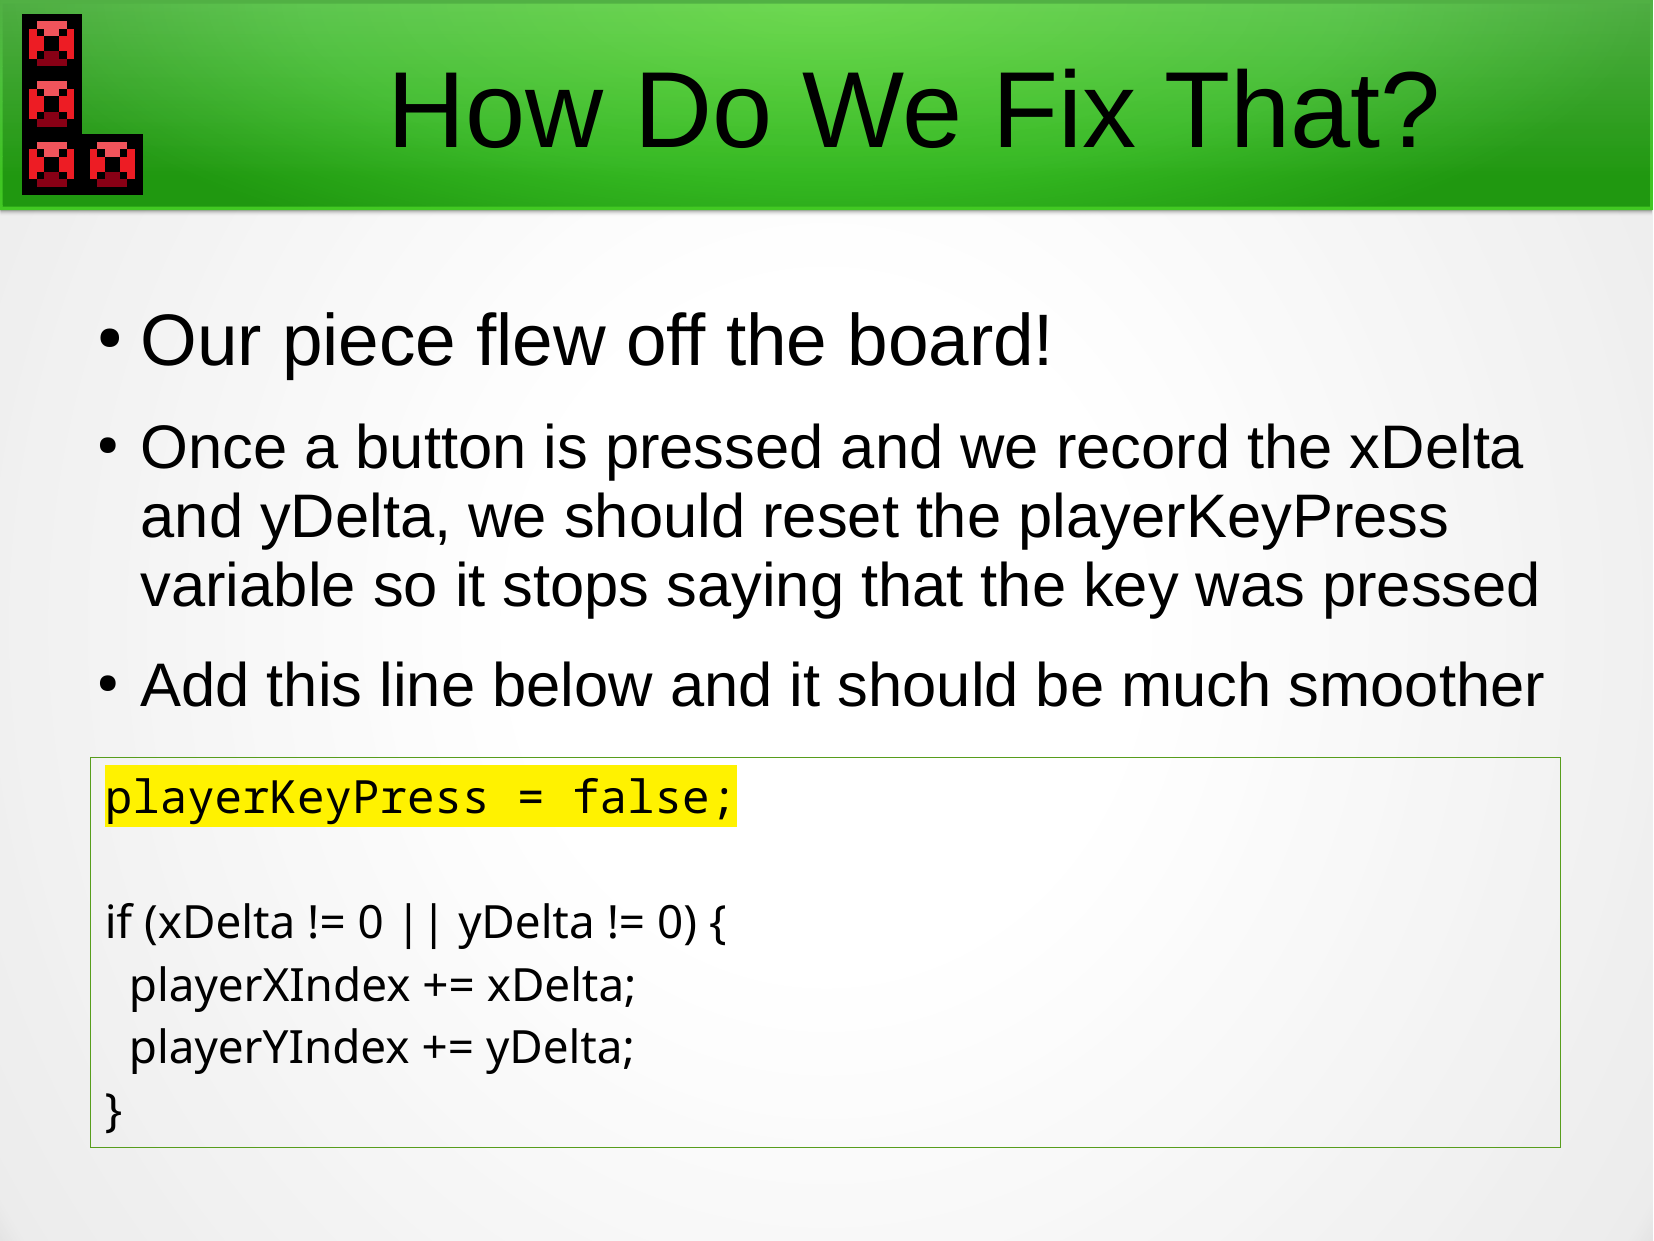

# How Do We Fix That?
Our piece flew off the board!
Once a button is pressed and we record the xDelta and yDelta, we should reset the playerKeyPress variable so it stops saying that the key was pressed
Add this line below and it should be much smoother
playerKeyPress = false;
if (xDelta != 0 || yDelta != 0) {
 playerXIndex += xDelta;
 playerYIndex += yDelta;
}